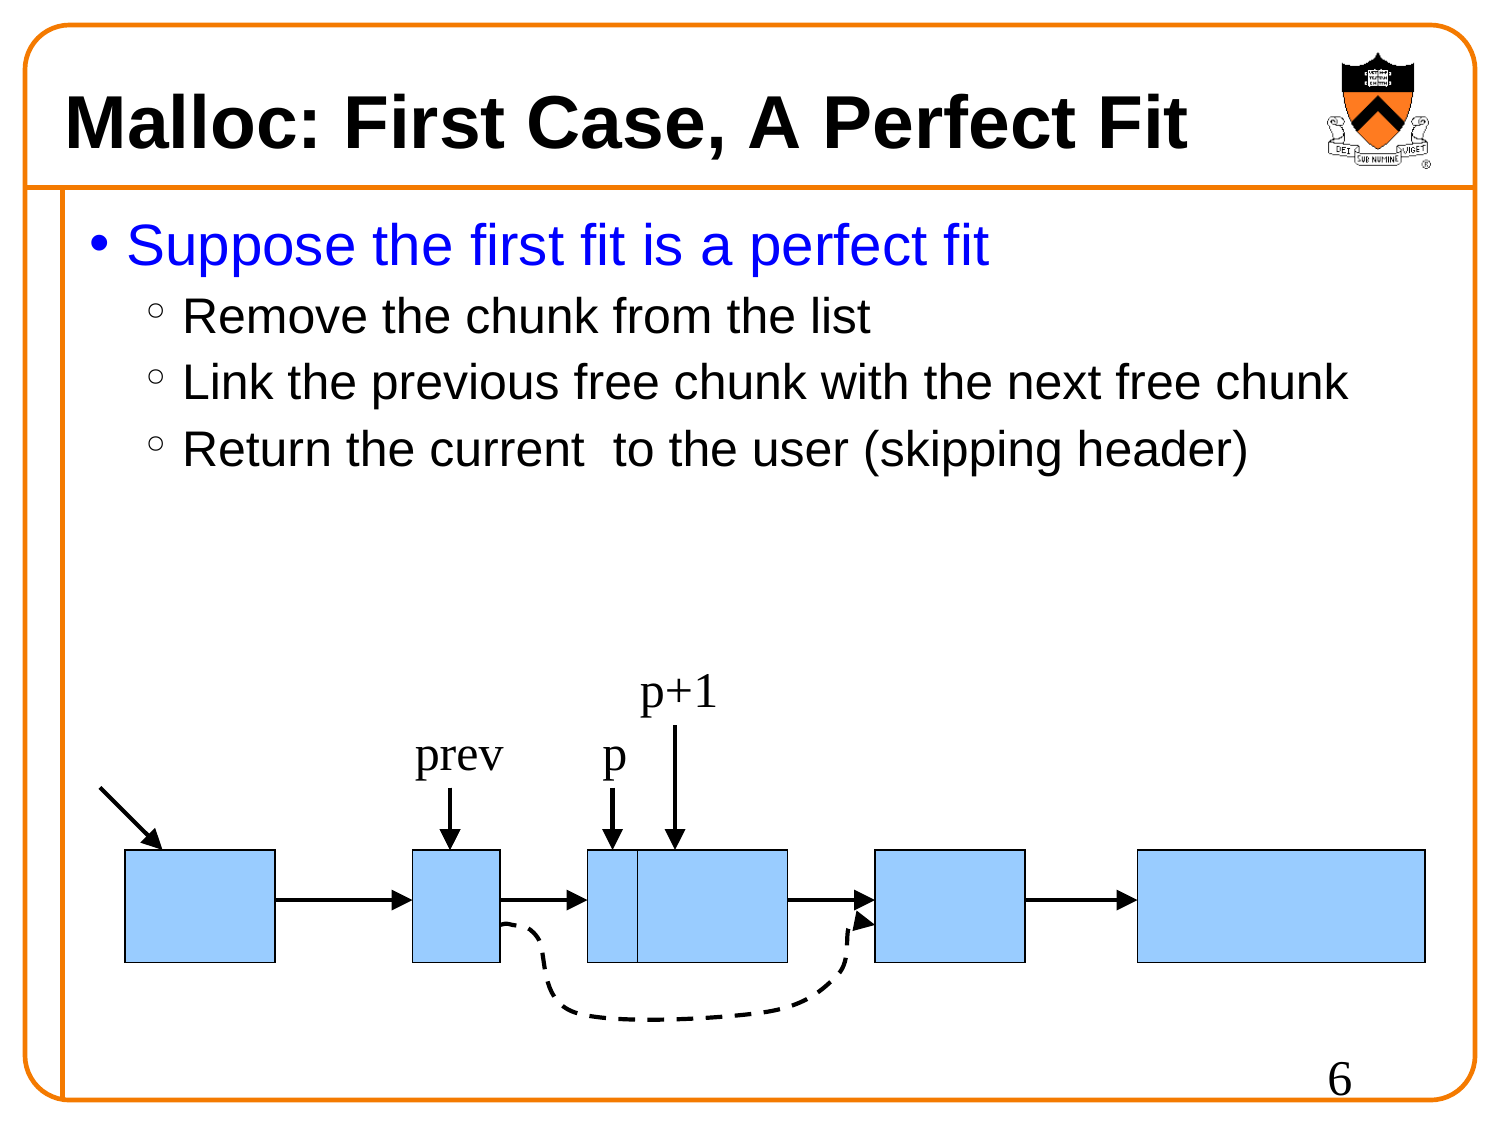

# Malloc: First Case, A Perfect Fit
Suppose the first fit is a perfect fit
Remove the chunk from the list
Link the previous free chunk with the next free chunk
Return the current to the user (skipping header)
p+1
prev
p
6